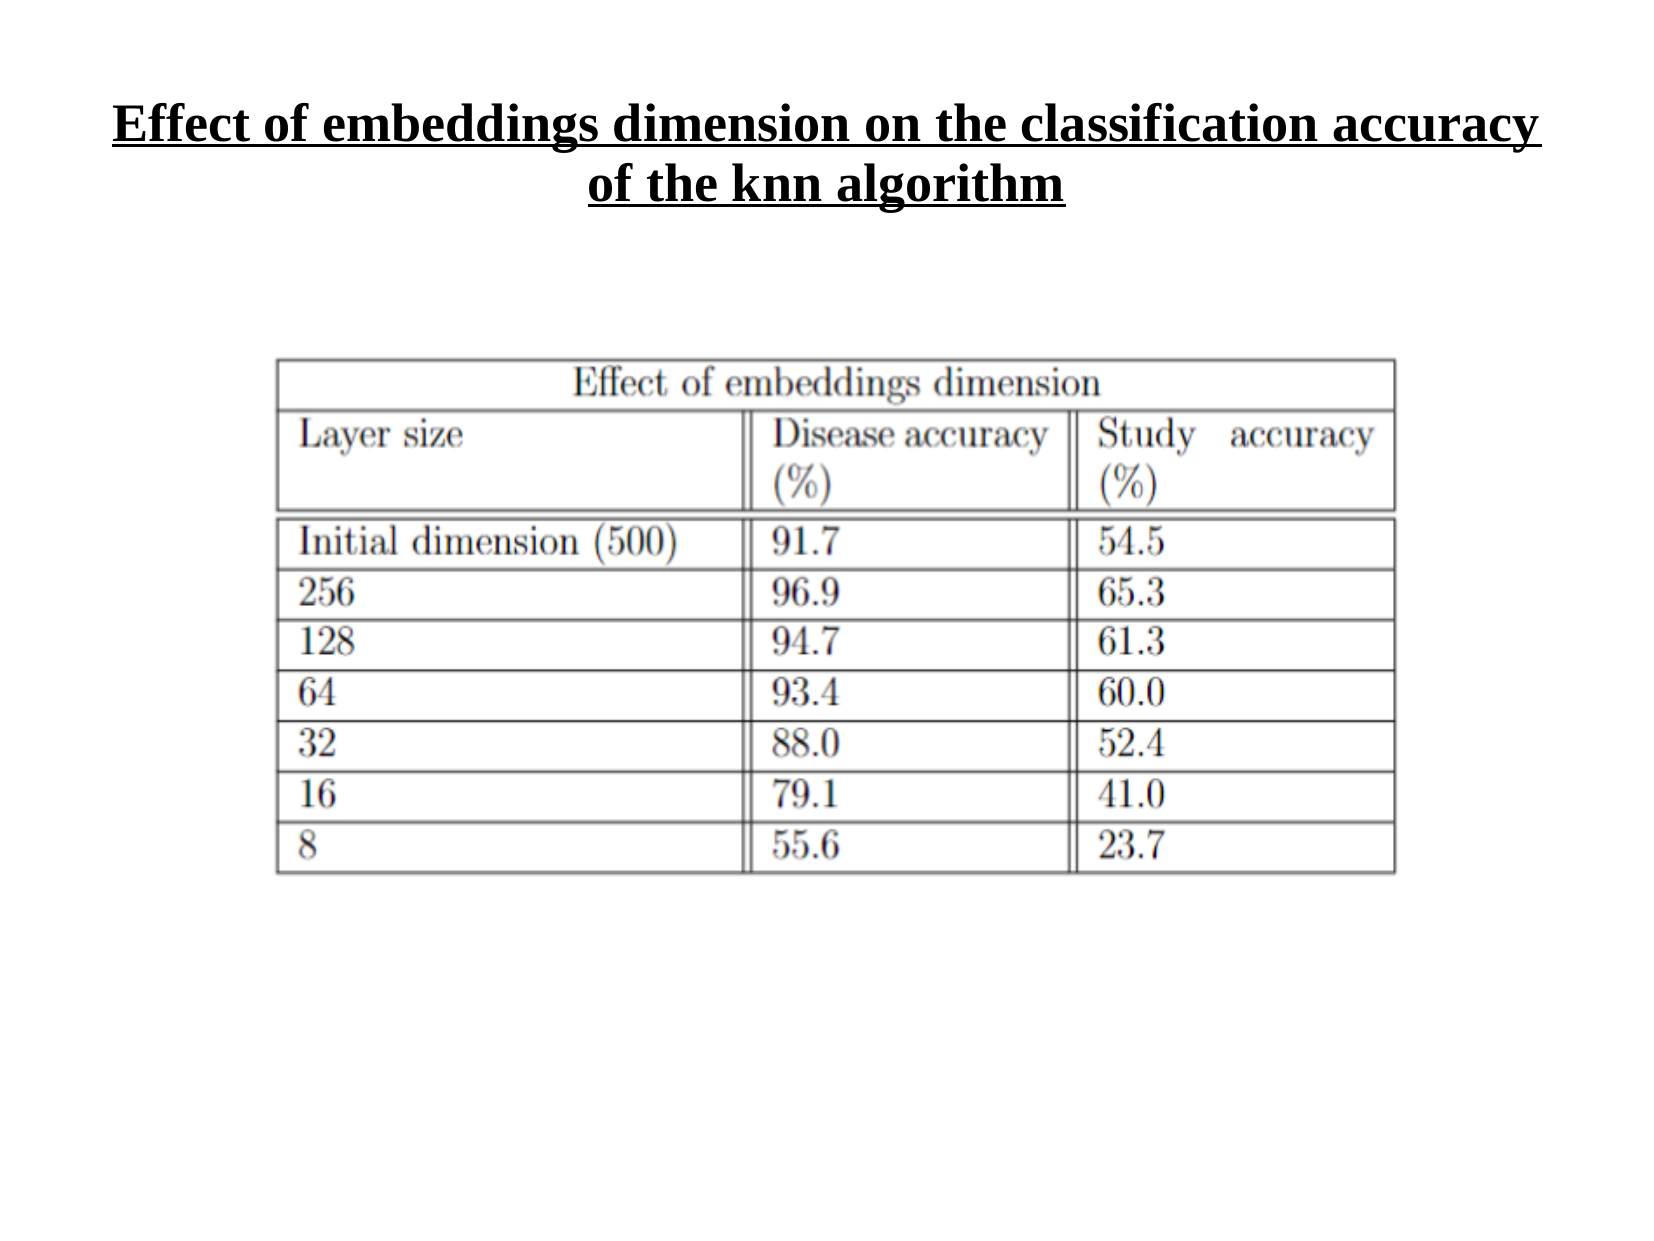

# Effect of embeddings dimension on the classification accuracy of the knn algorithm